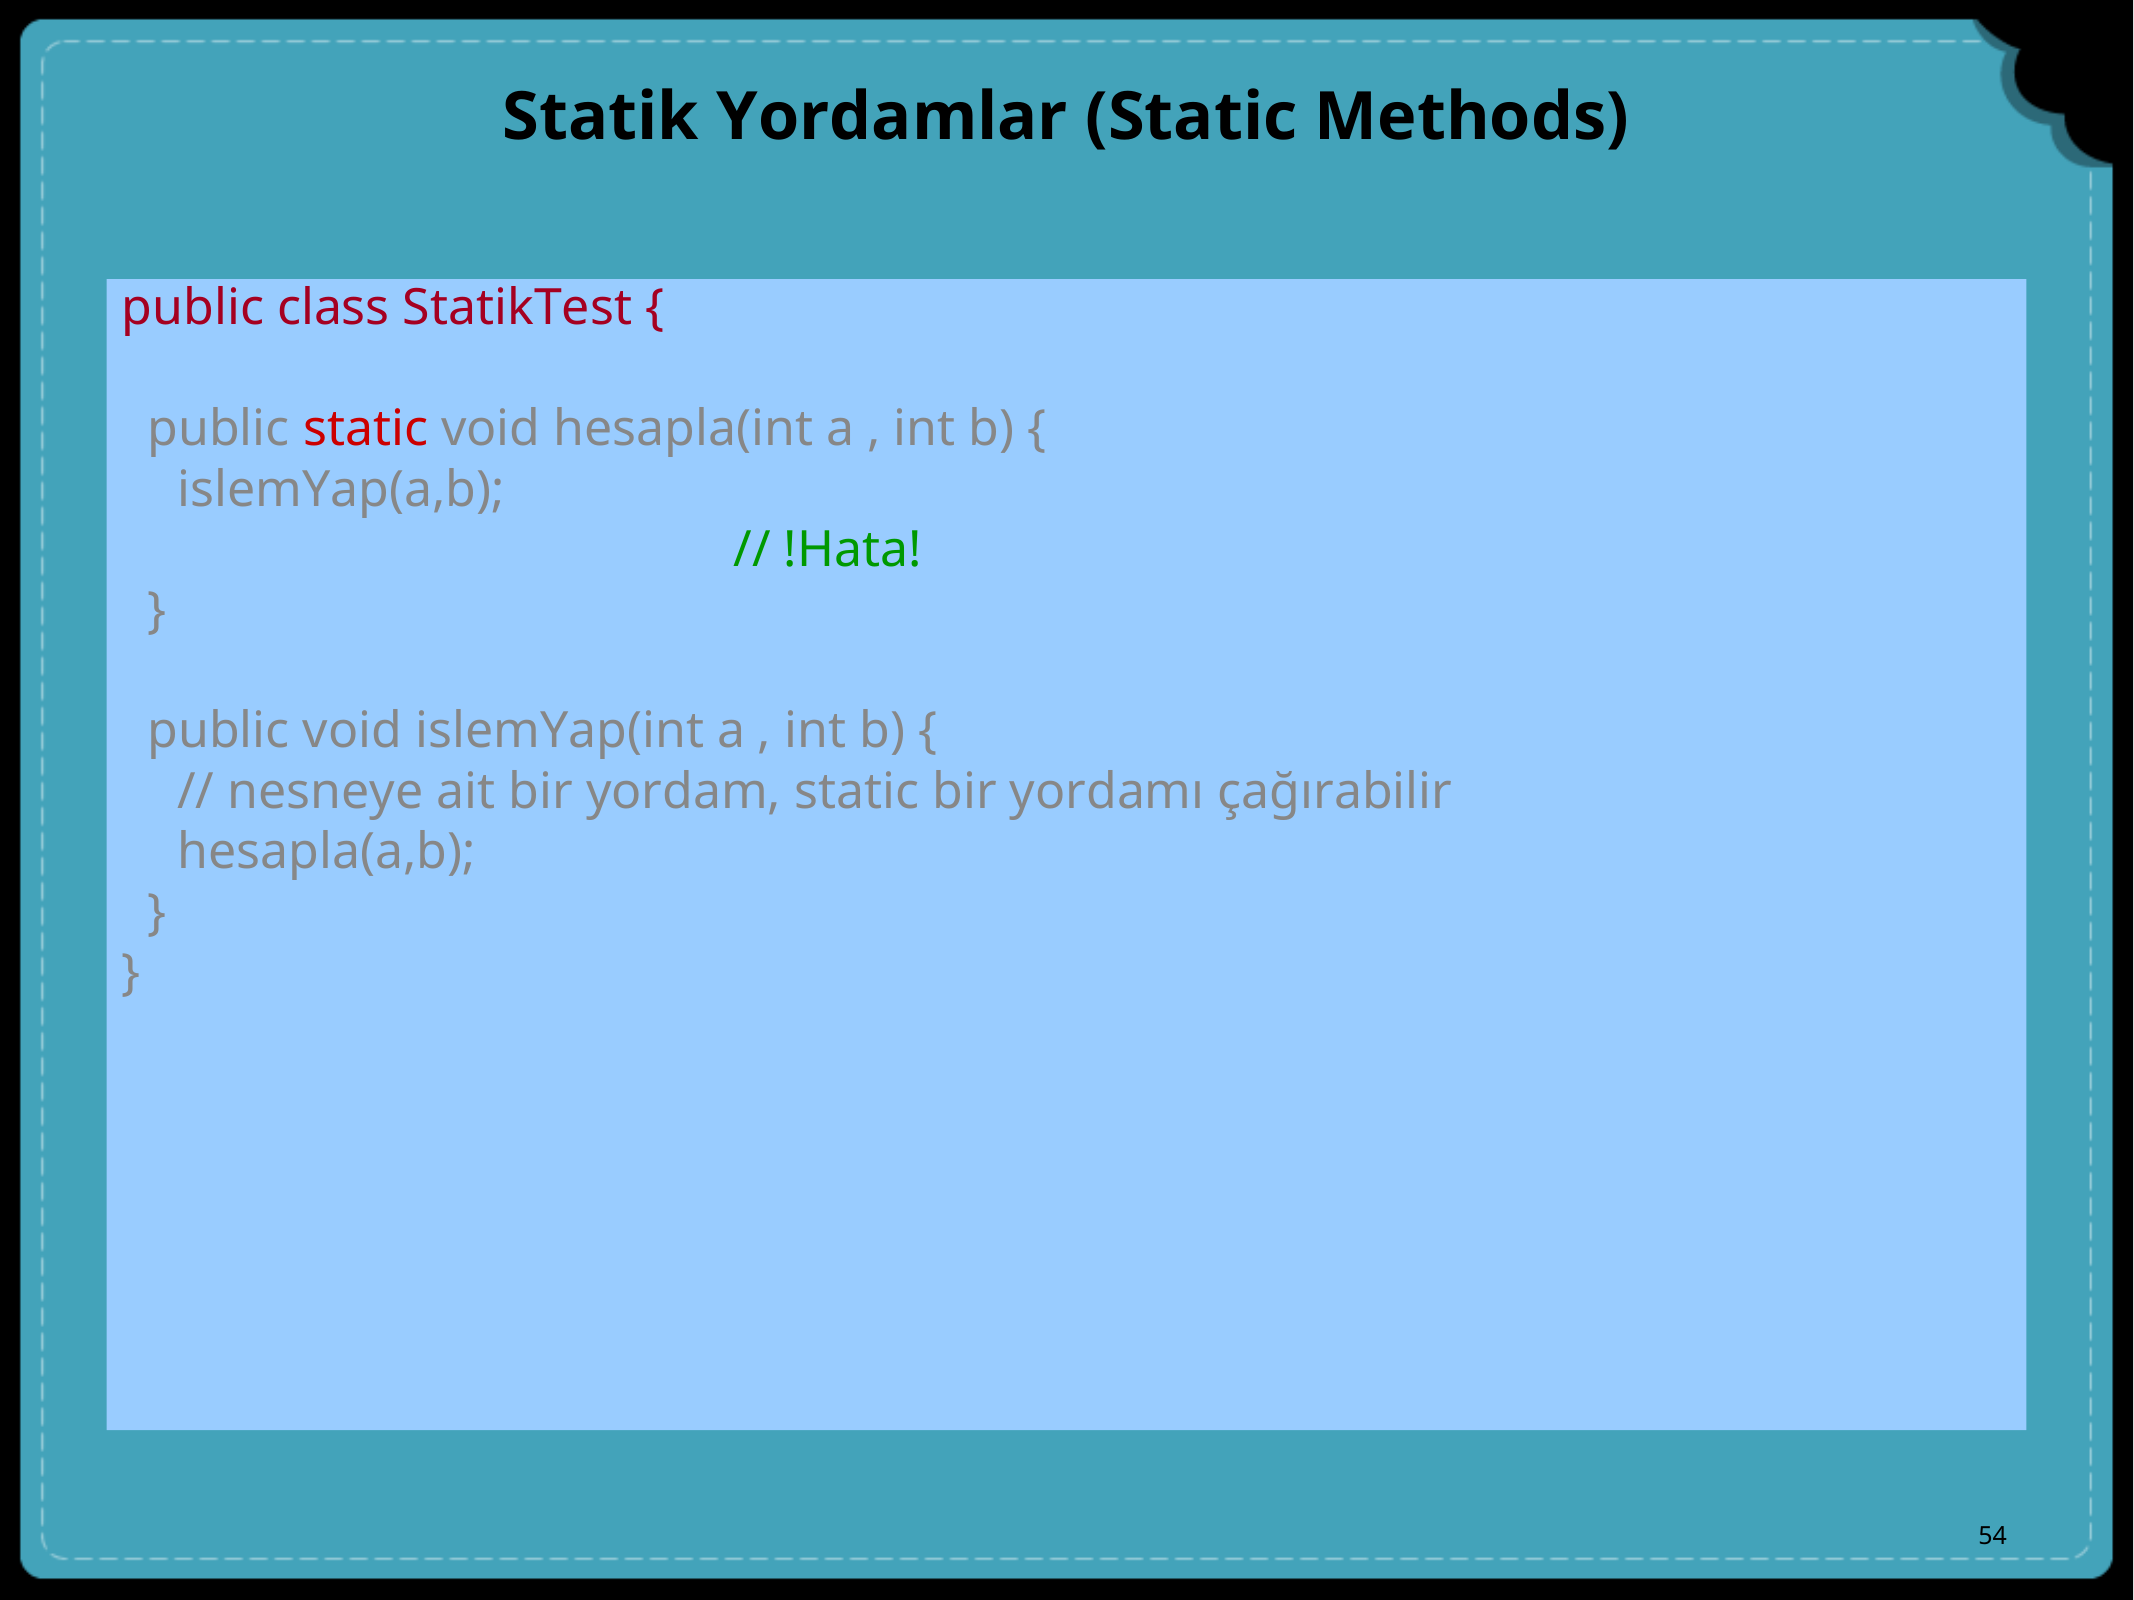

# Statik Yordamlar (Static Methods)
public class StatikTest {
 public static void hesapla(int a , int b) {
	islemYap(a,b);
					 // !Hata!
 }
 public void islemYap(int a , int b) {
	// nesneye ait bir yordam, static bir yordamı çağırabilir
 	hesapla(a,b);
 }
}
54